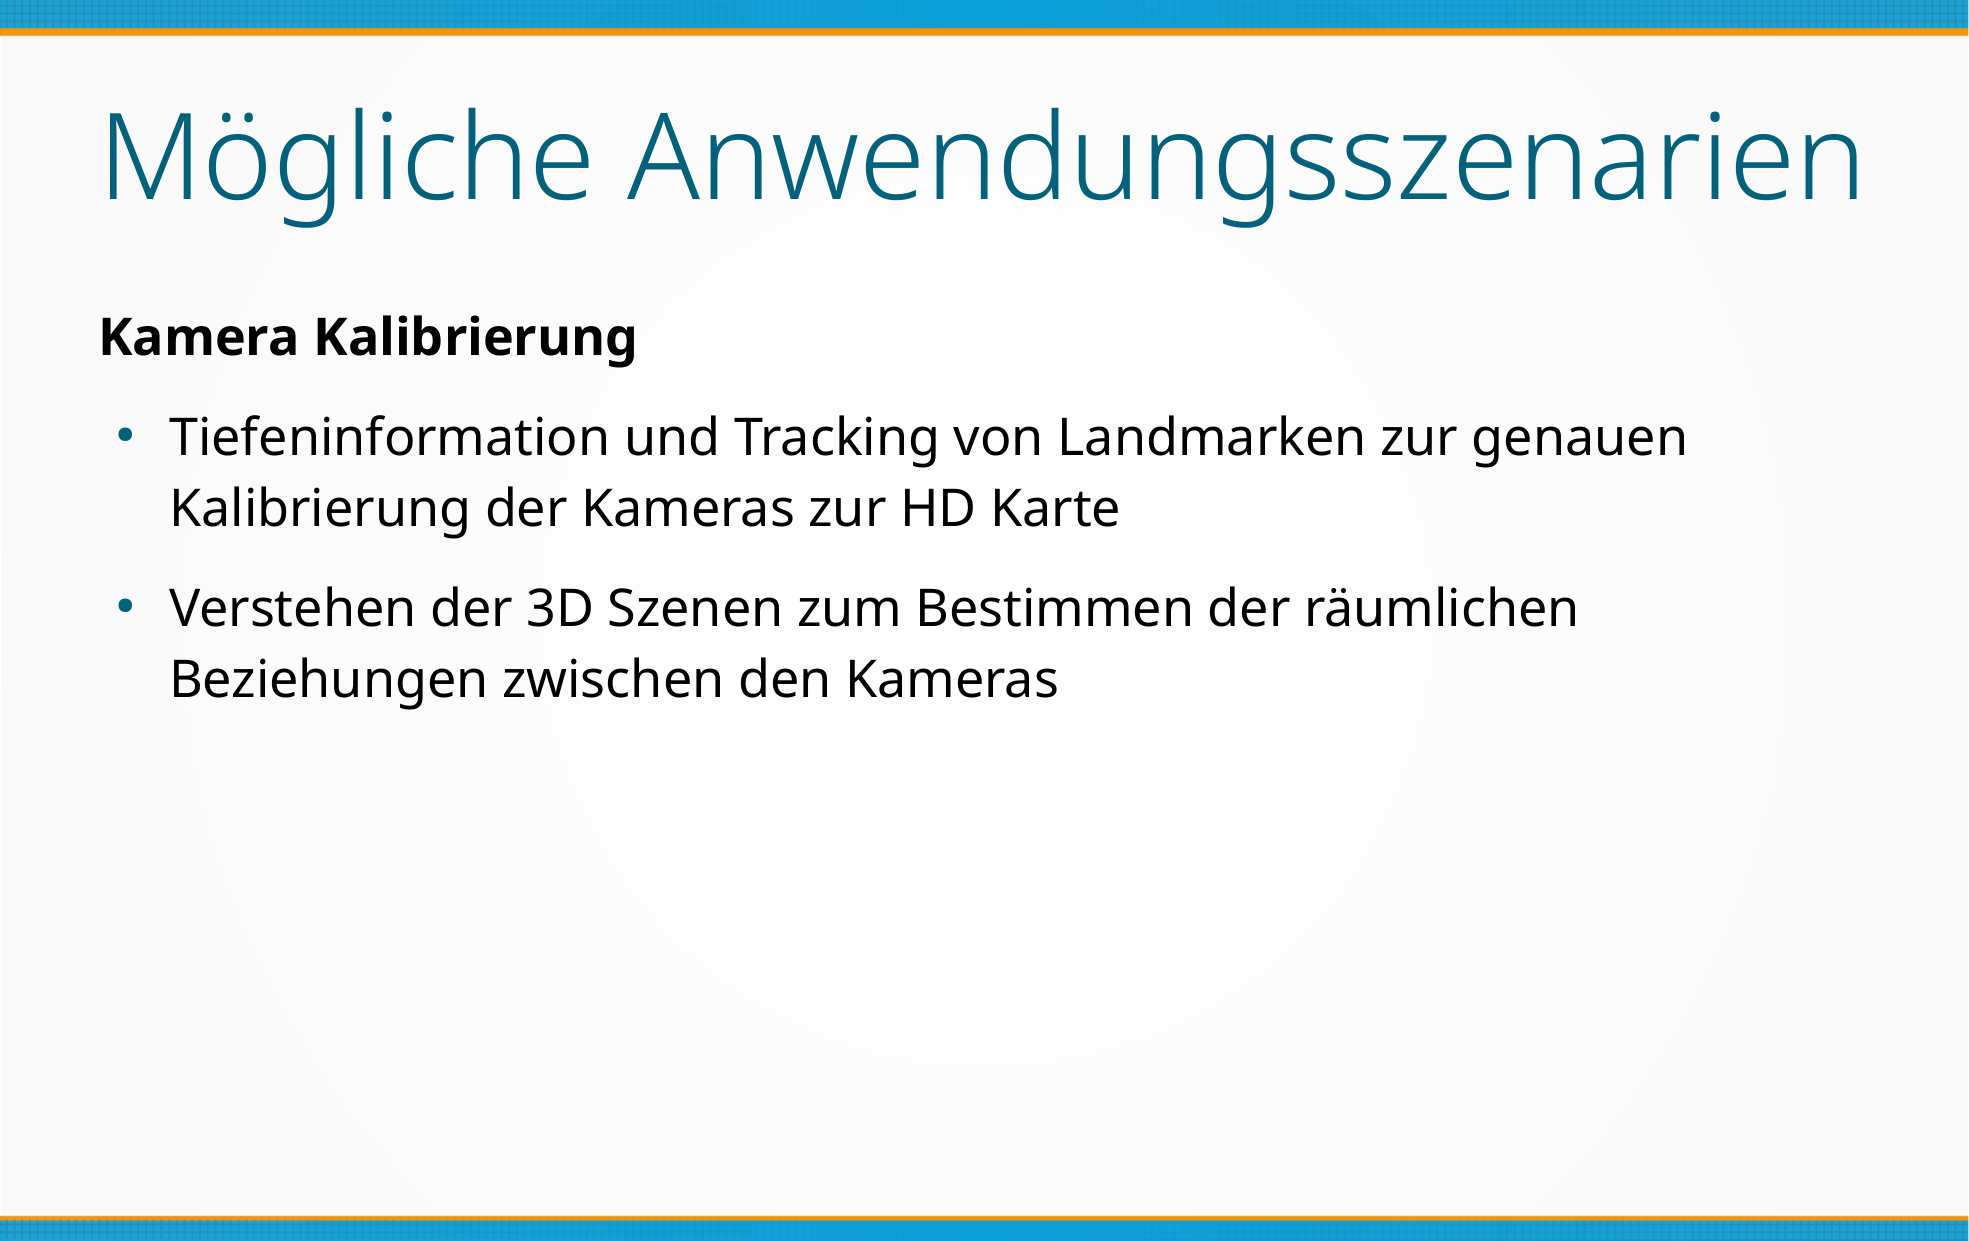

# Mögliche Anwendungsszenarien
Kamera Kalibrierung
Tiefeninformation und Tracking von Landmarken zur genauen Kalibrierung der Kameras zur HD Karte
Verstehen der 3D Szenen zum Bestimmen der räumlichen Beziehungen zwischen den Kameras